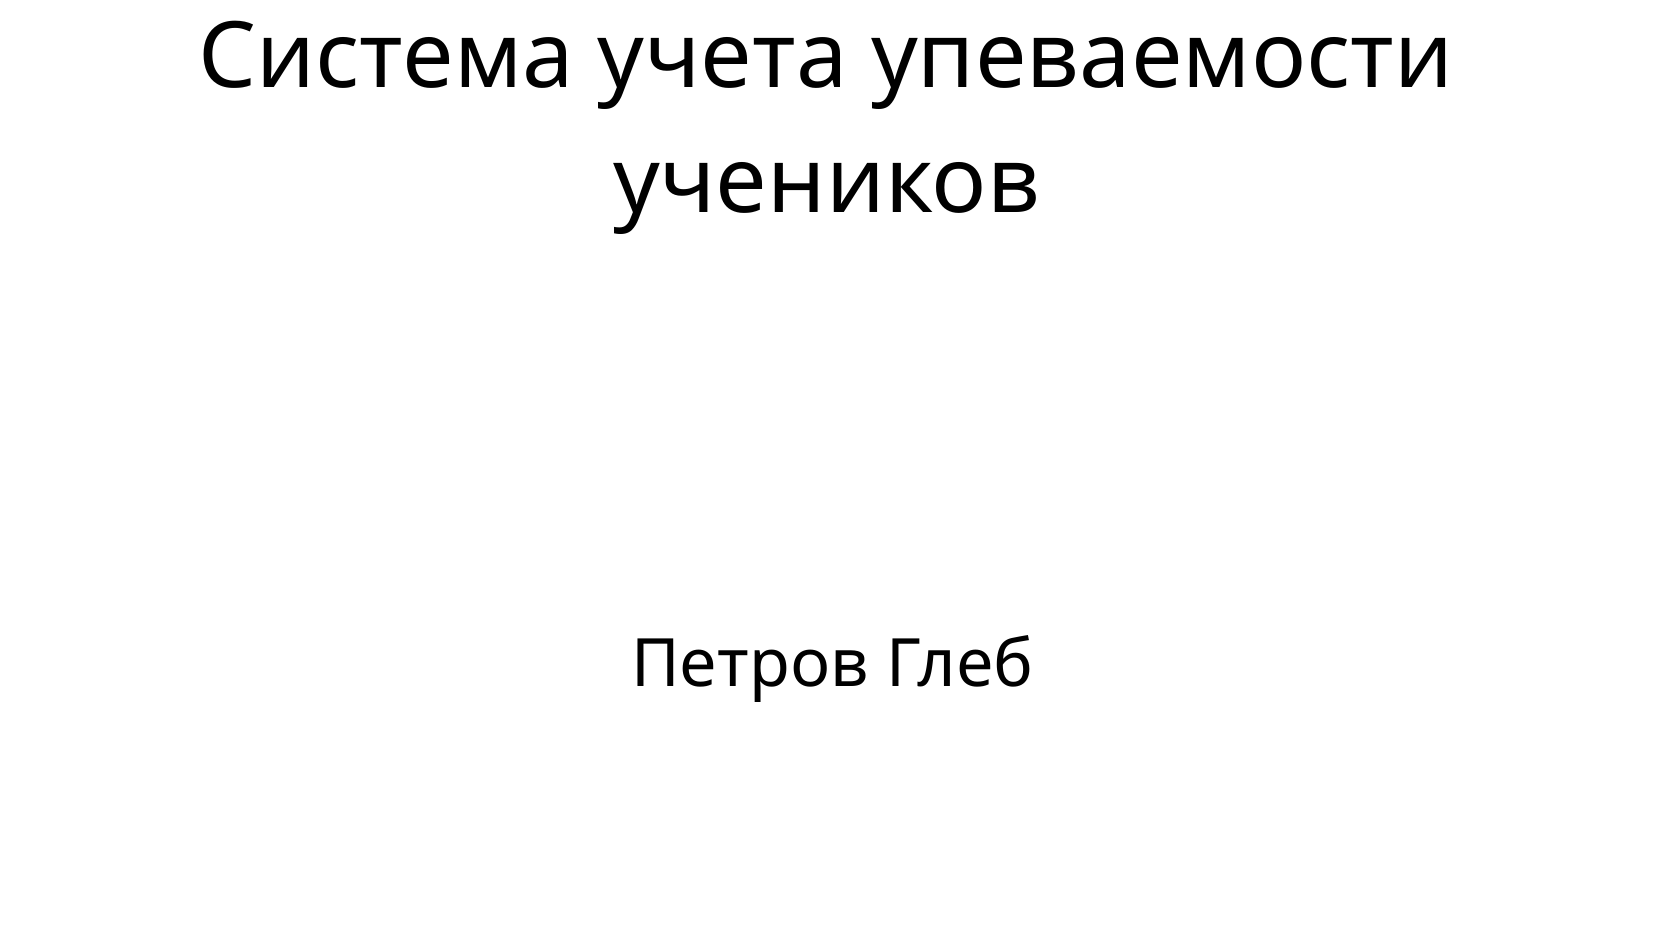

# Система учета упеваемости учеников
Петров Глеб